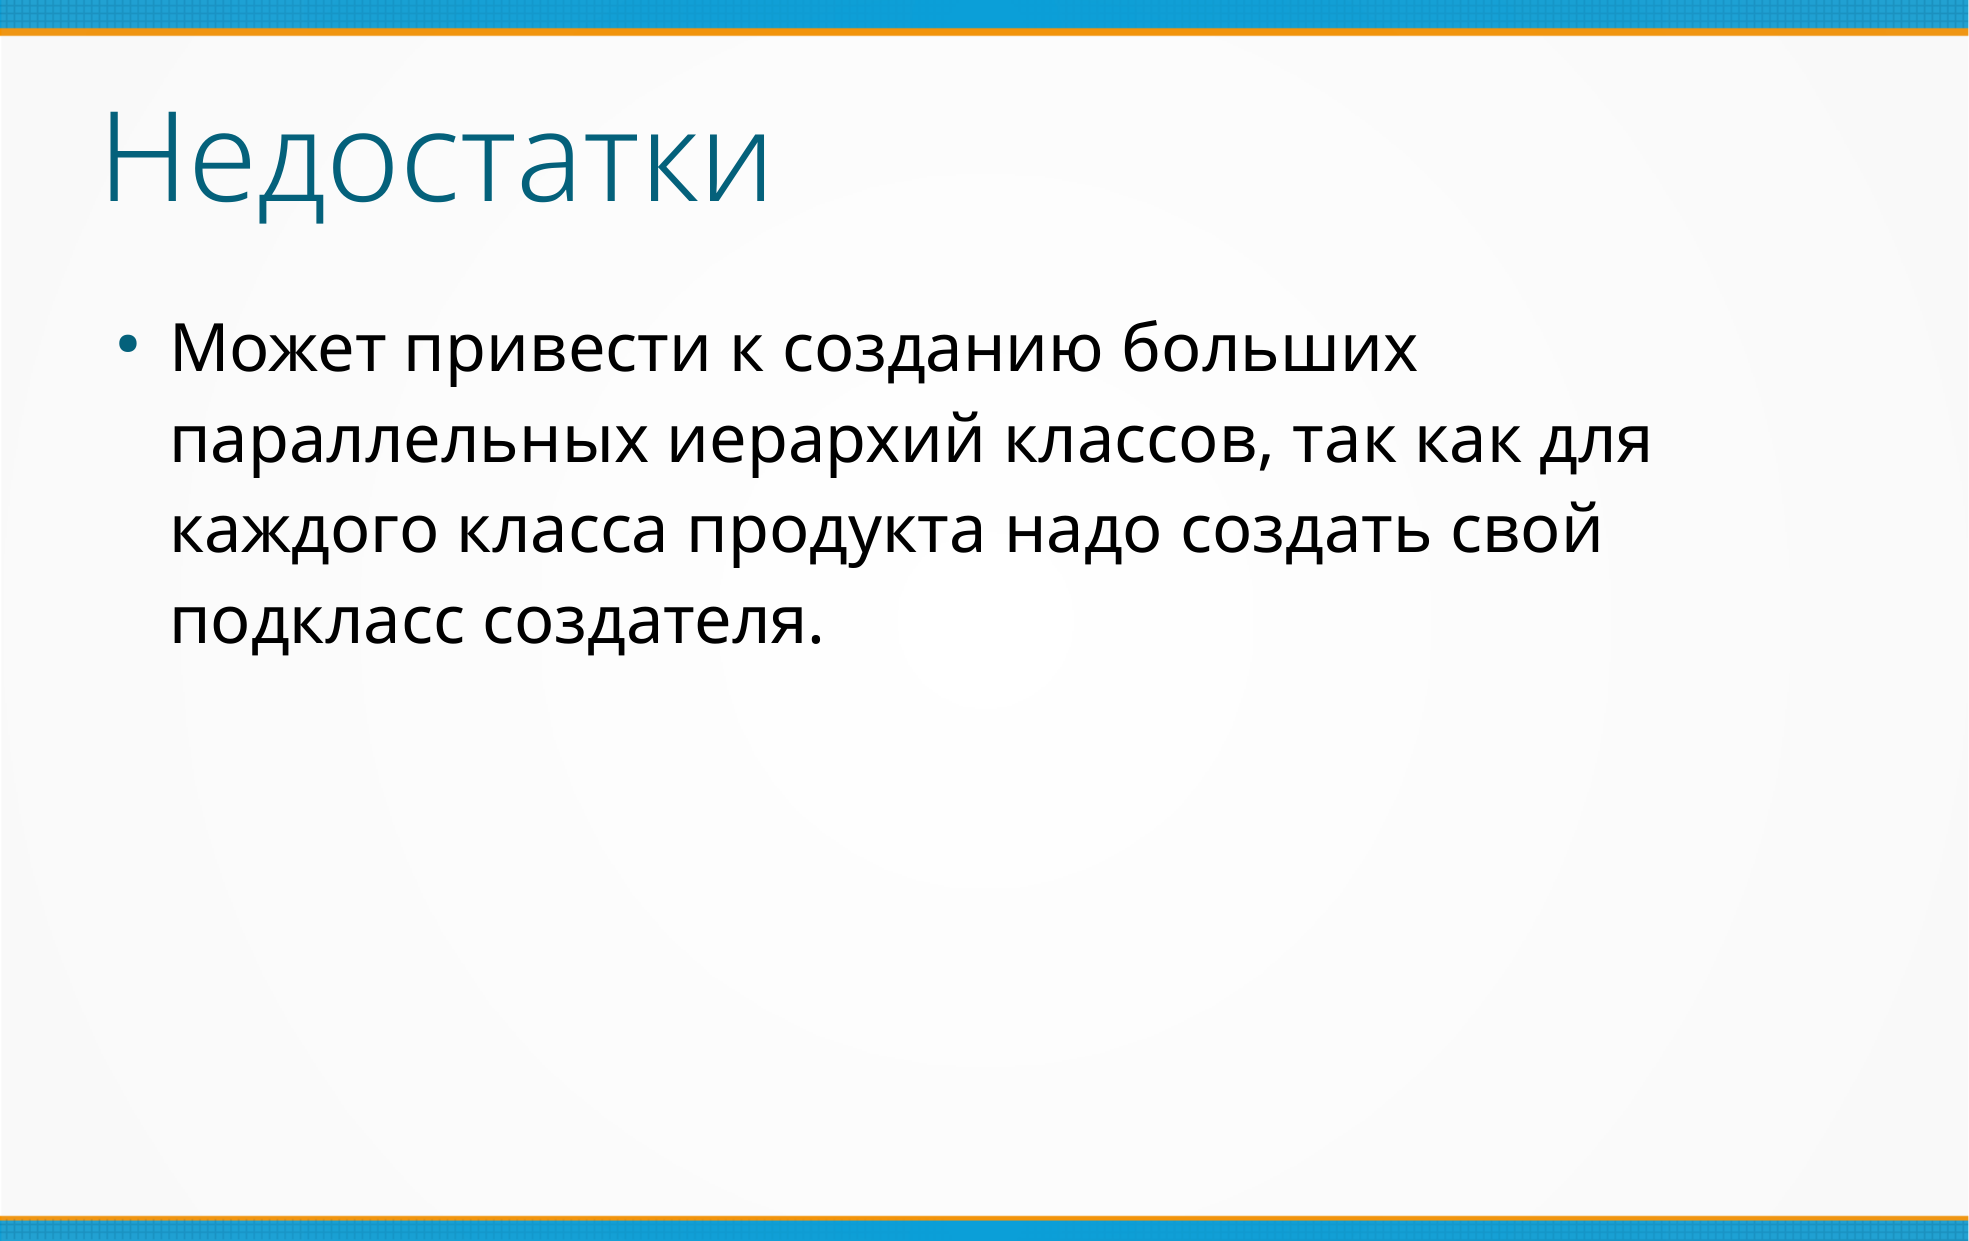

# Недостатки
Может привести к созданию больших параллельных иерархий классов, так как для каждого класса продукта надо создать свой подкласс создателя.